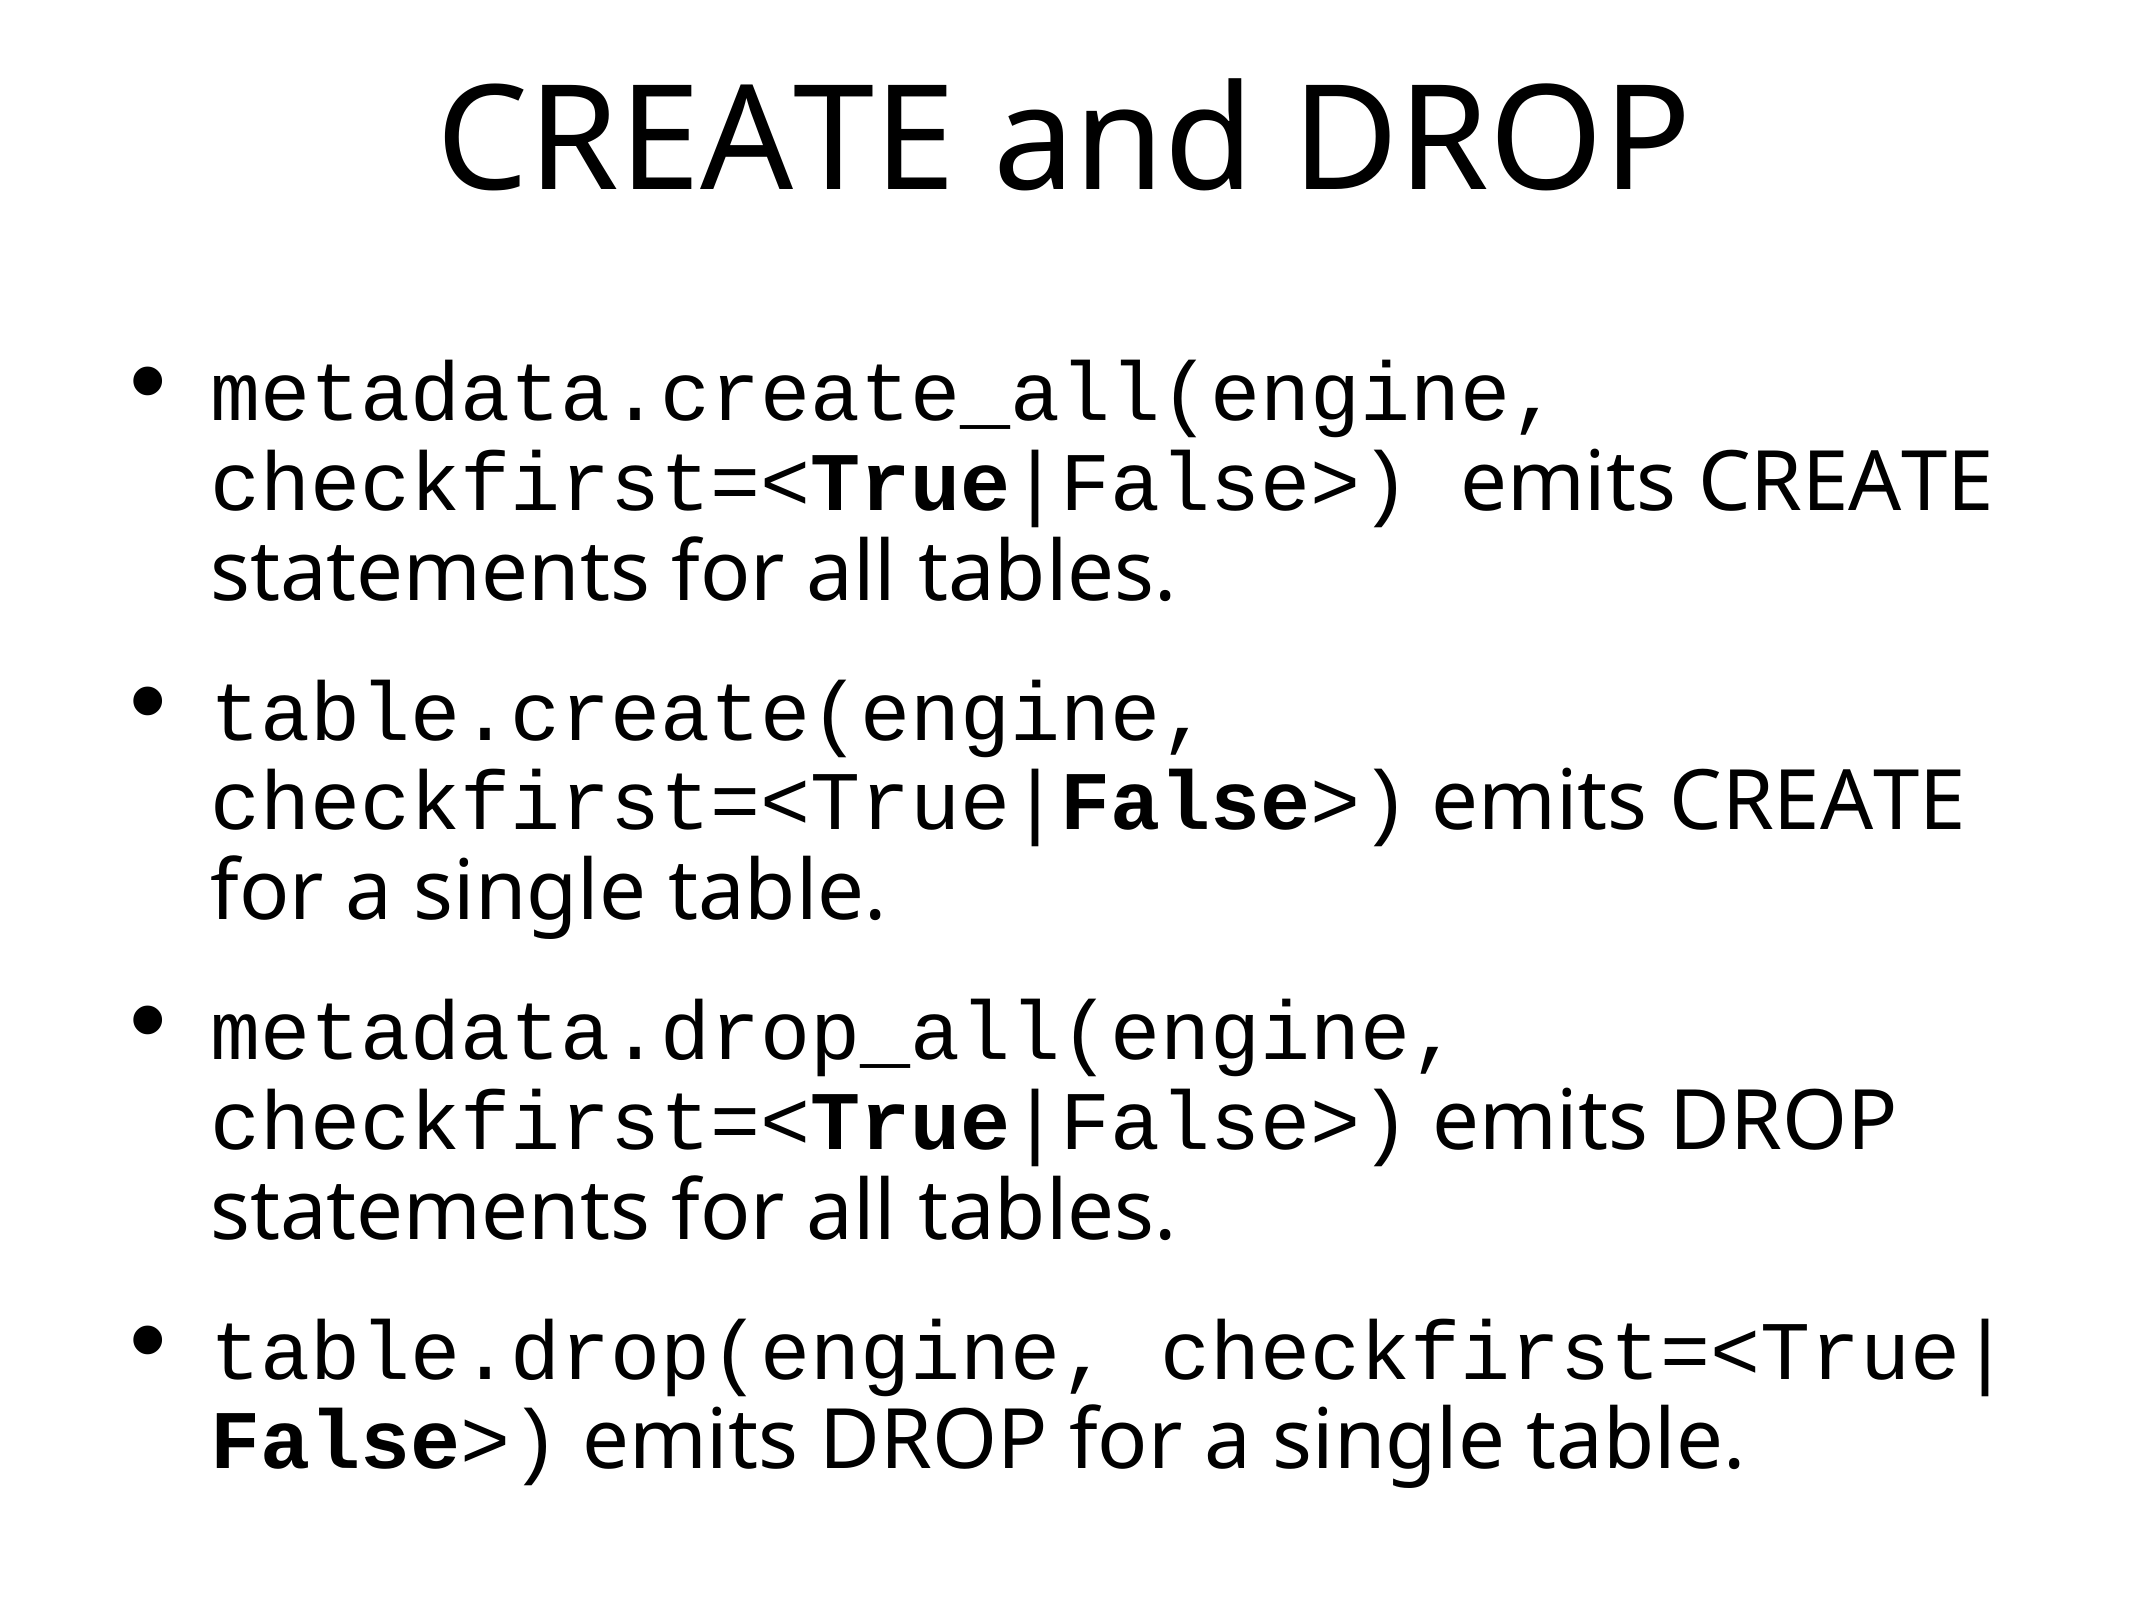

# CREATE and DROP
metadata.create_all(engine, checkfirst=<True|False>) emits CREATE statements for all tables.
table.create(engine, checkfirst=<True|False>) emits CREATE for a single table.
metadata.drop_all(engine, checkfirst=<True|False>) emits DROP statements for all tables.
table.drop(engine, checkfirst=<True|False>) emits DROP for a single table.